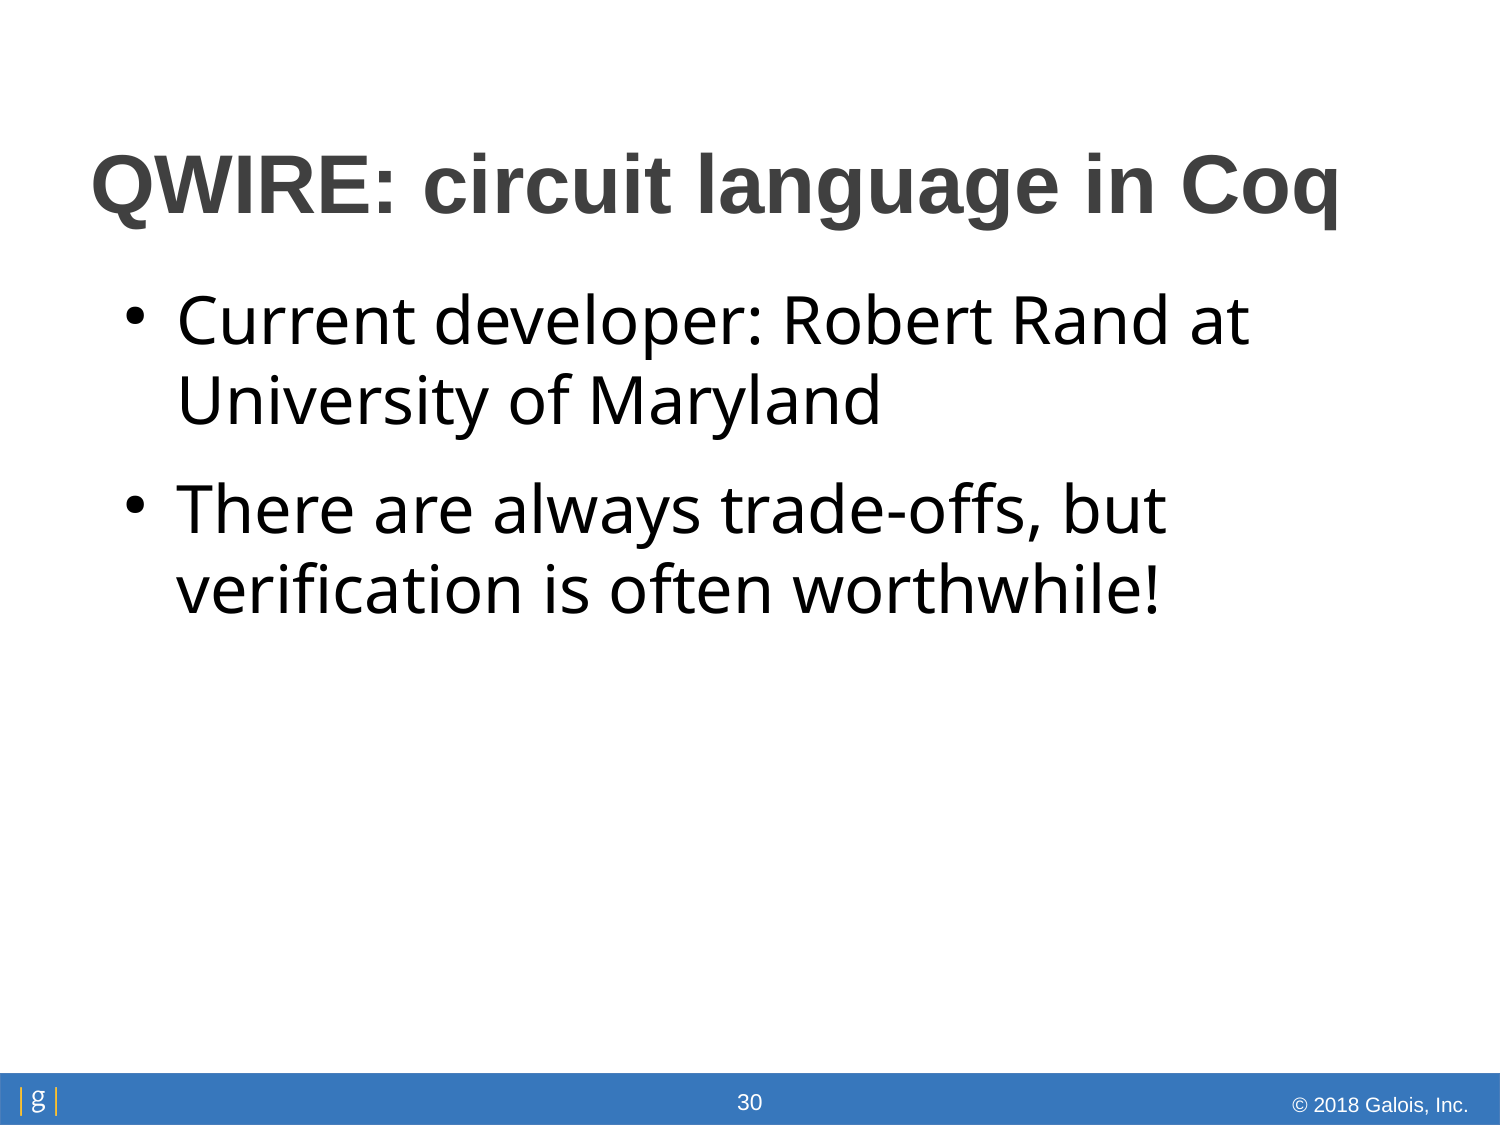

# QWIRE: circuit language in Coq
Current developer: Robert Rand at University of Maryland
There are always trade-offs, but verification is often worthwhile!